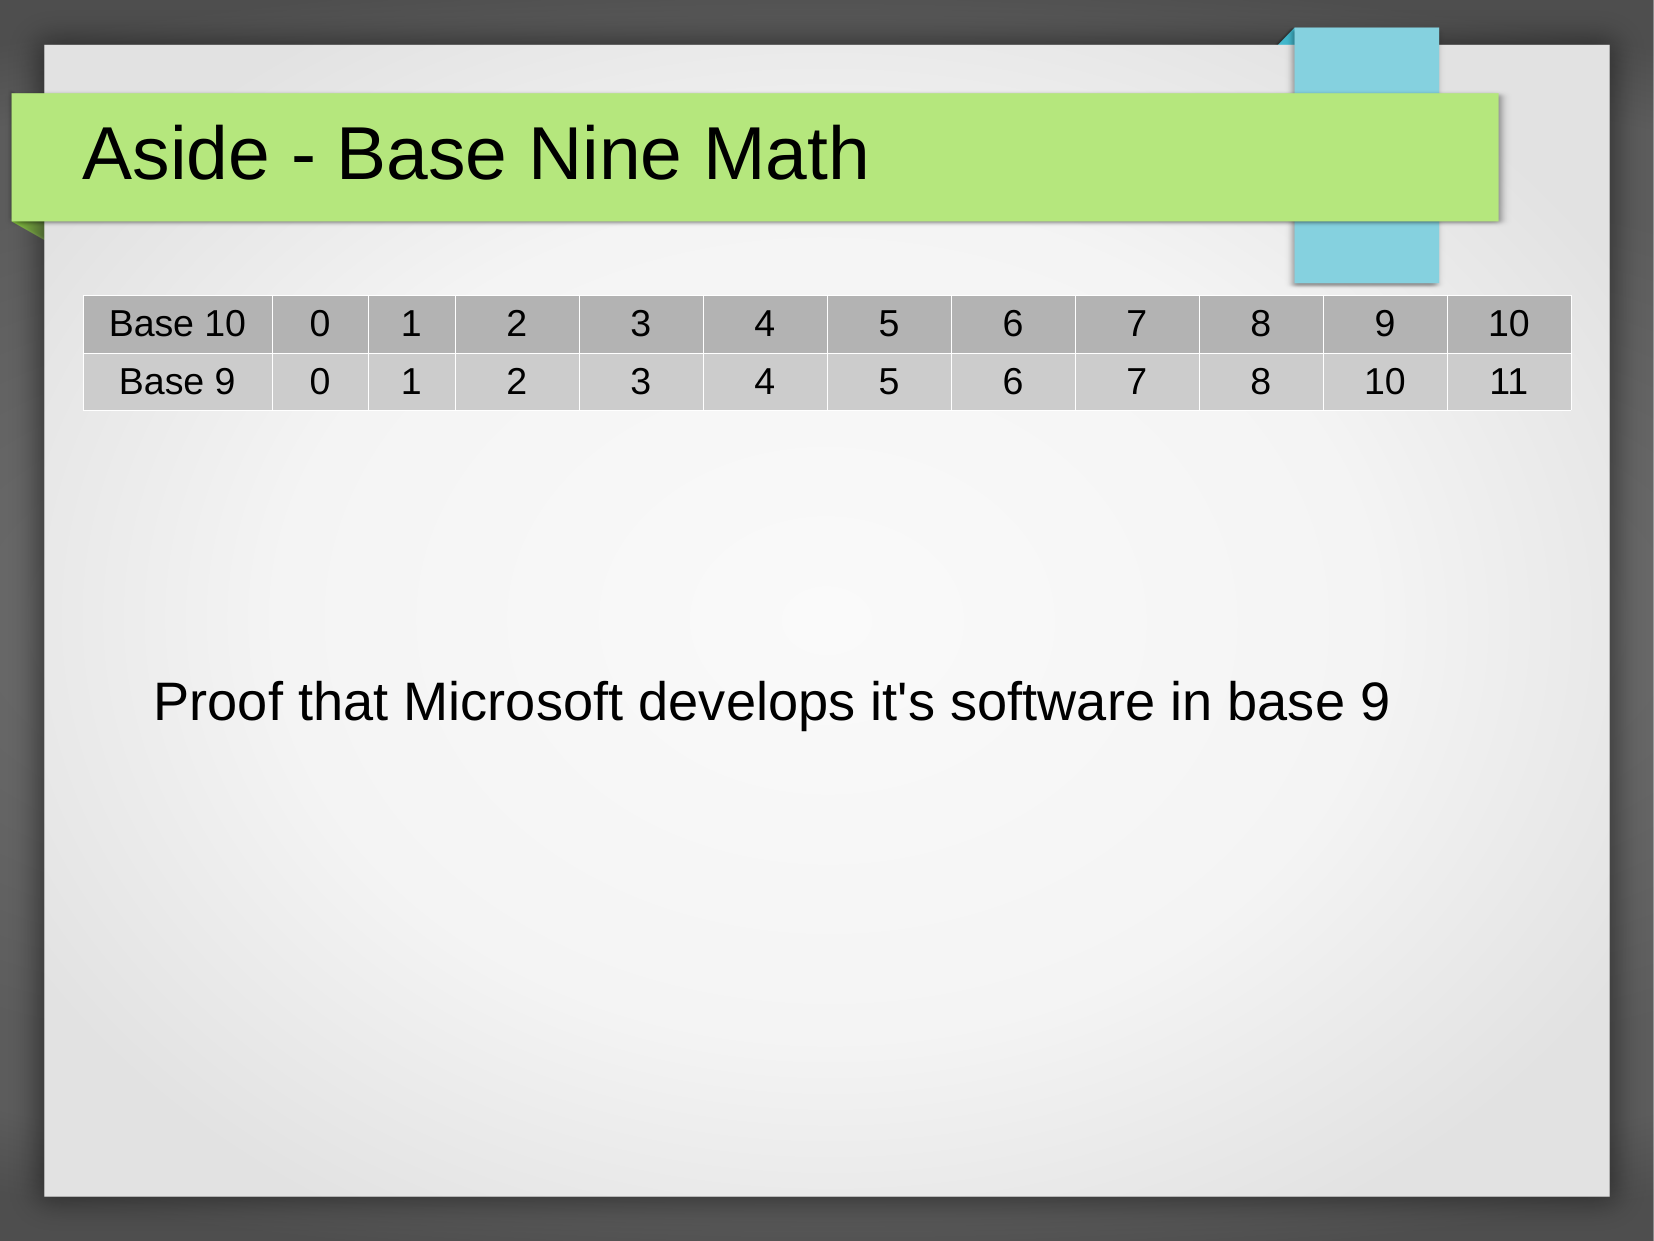

# Aside - Base Nine Math
| Base 10 | 0 | 1 | 2 | 3 | 4 | 5 | 6 | 7 | 8 | 9 | 10 |
| --- | --- | --- | --- | --- | --- | --- | --- | --- | --- | --- | --- |
| Base 9 | 0 | 1 | 2 | 3 | 4 | 5 | 6 | 7 | 8 | 10 | 11 |
Proof that Microsoft develops it's software in base 9